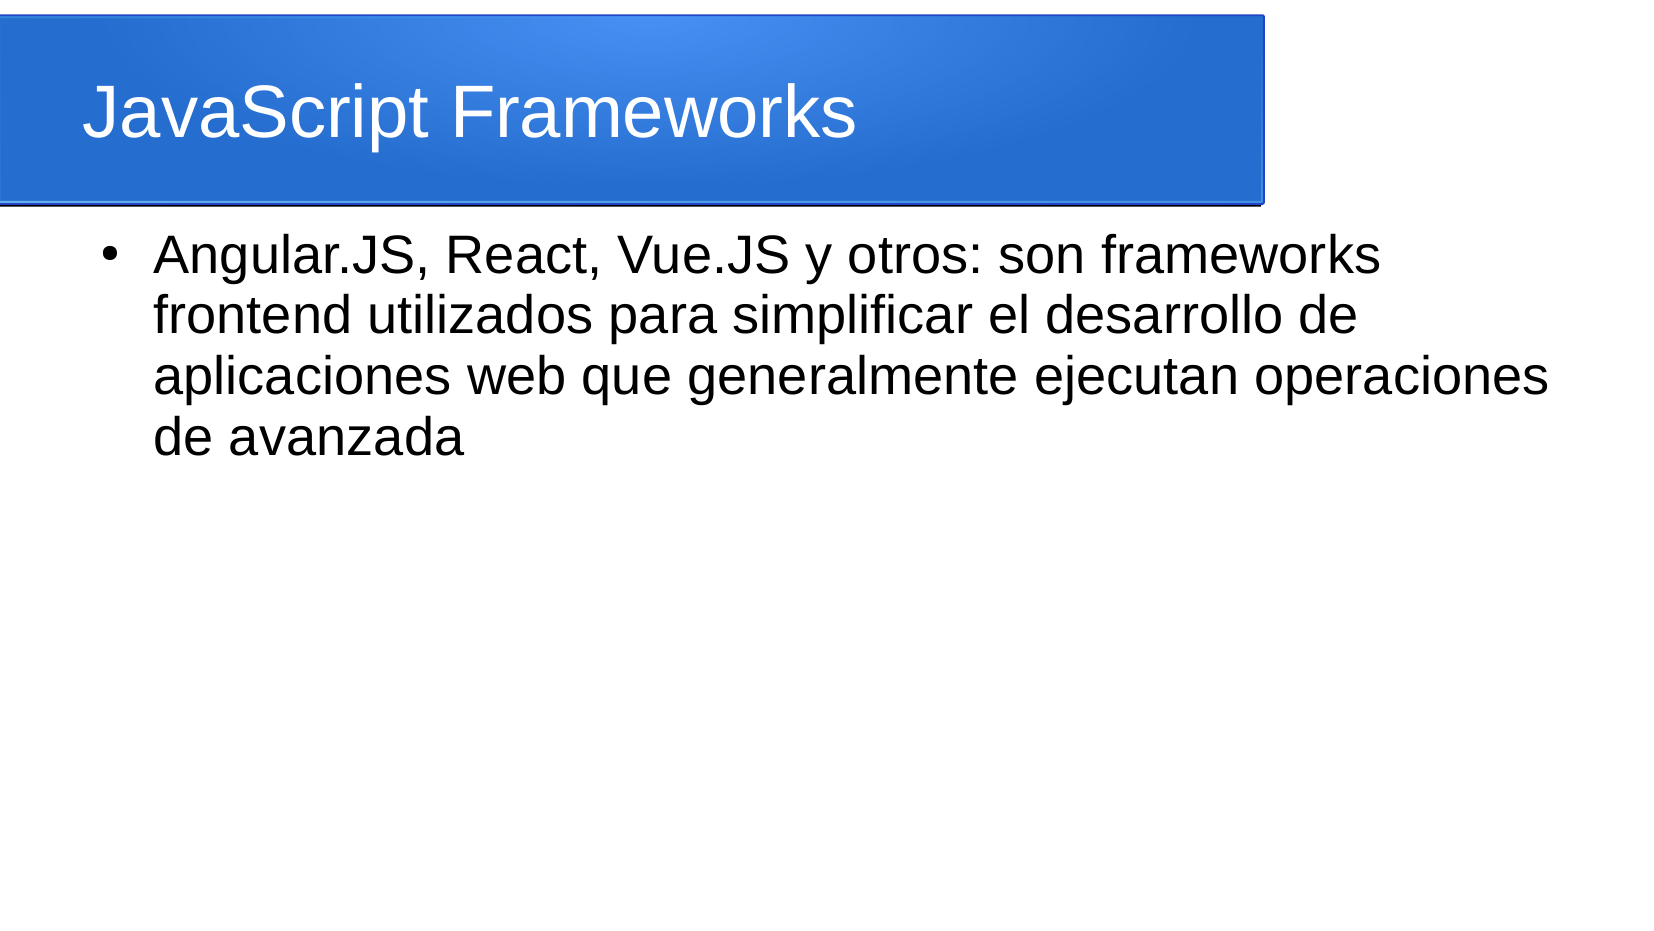

# JavaScript Frameworks
Angular.JS, React, Vue.JS y otros: son frameworks frontend utilizados para simplificar el desarrollo de aplicaciones web que generalmente ejecutan operaciones de avanzada